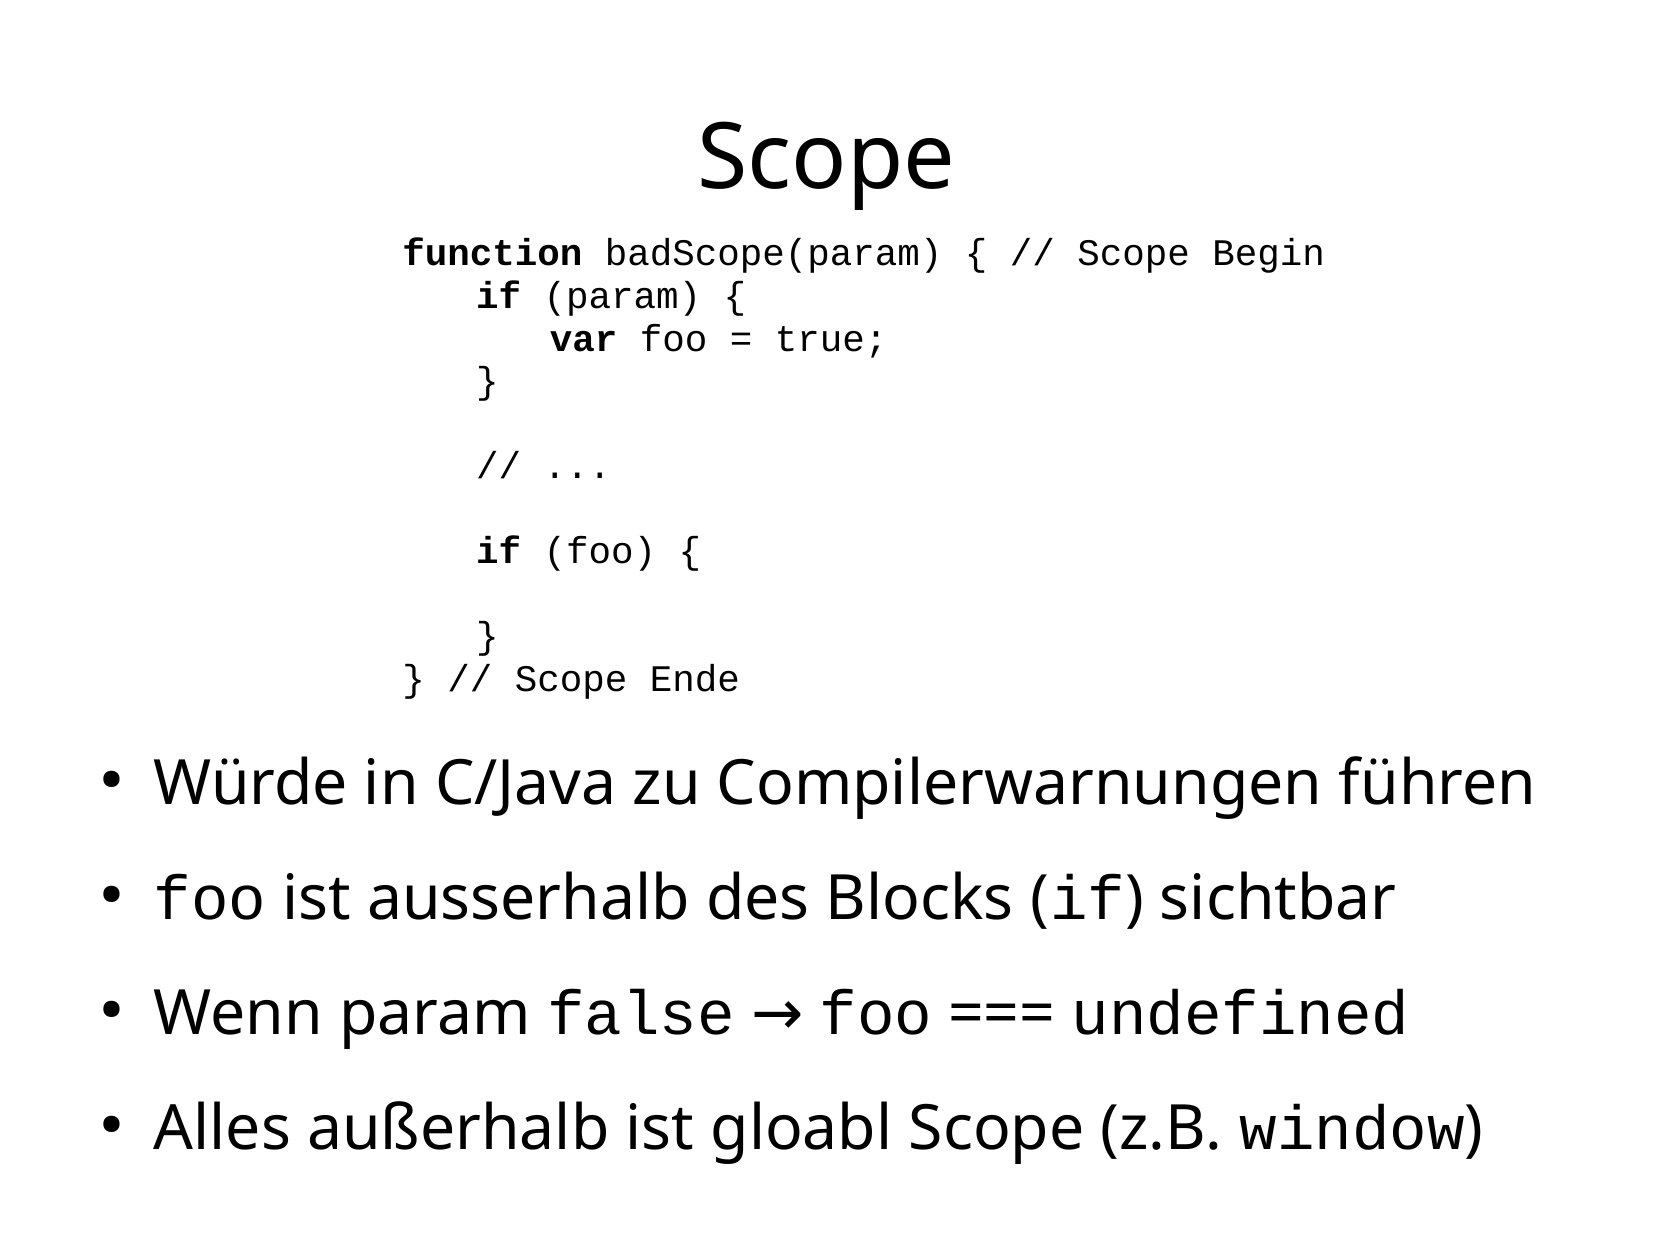

# Scope
function badScope(param) { // Scope Begin
	if (param) {
		var foo = true;
	}
	// ...
	if (foo) {
	}
} // Scope Ende
Würde in C/Java zu Compilerwarnungen führen
foo ist ausserhalb des Blocks (if) sichtbar
Wenn param false → foo === undefined
Alles außerhalb ist gloabl Scope (z.B. window)